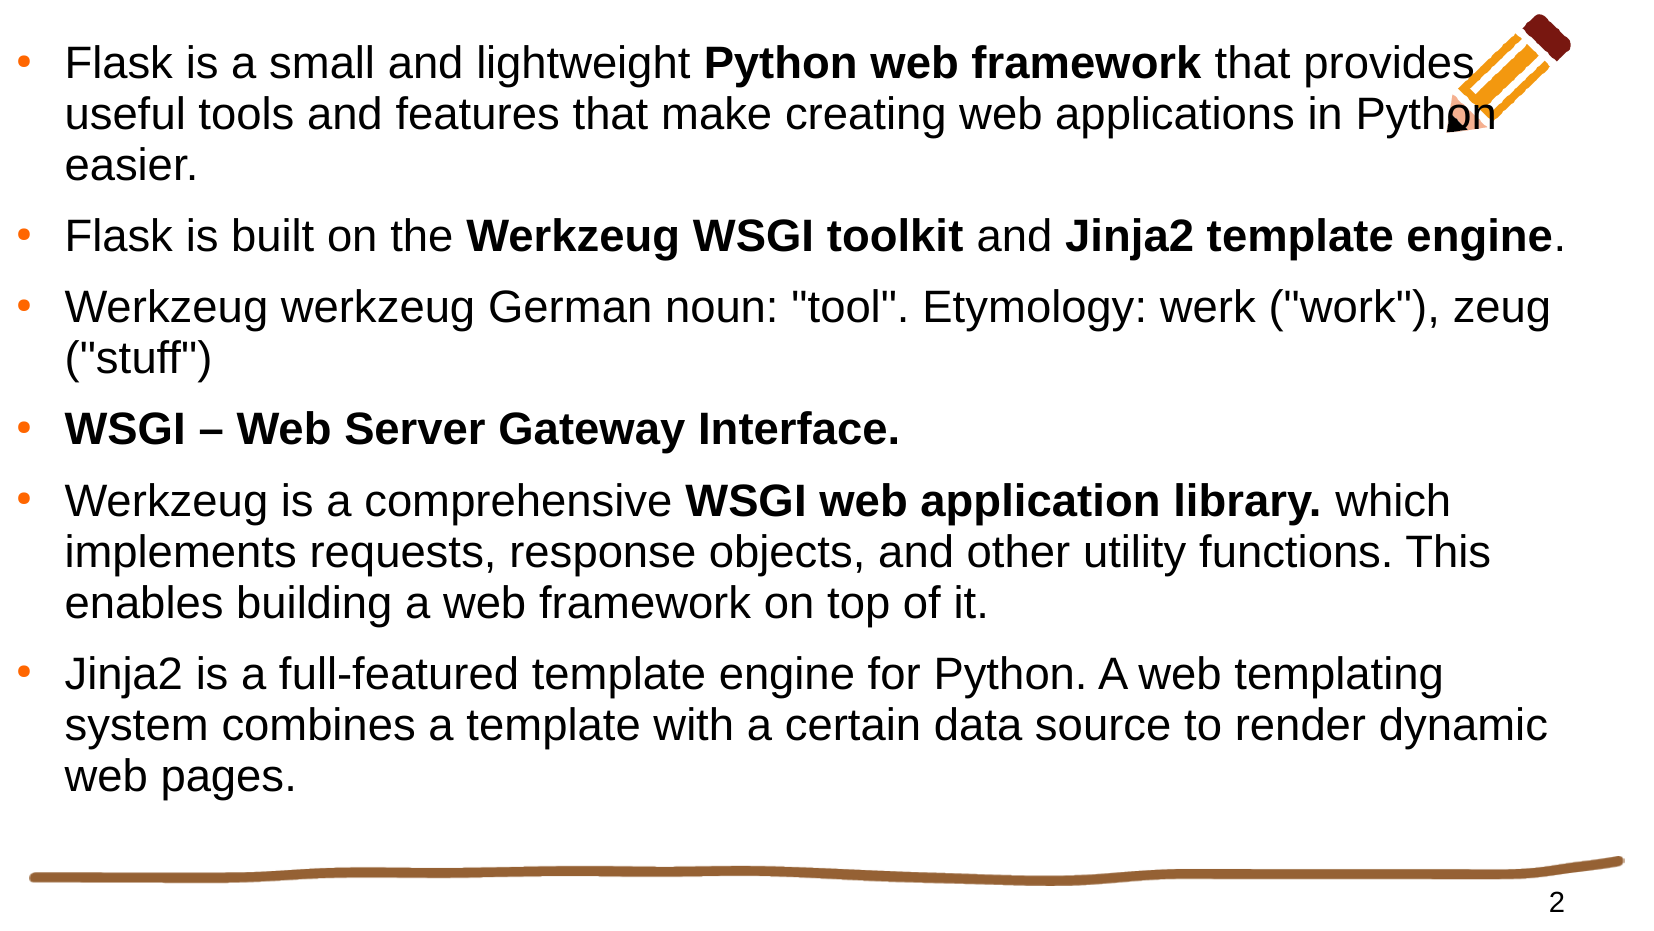

# Flask is a small and lightweight Python web framework that provides useful tools and features that make creating web applications in Python easier.
Flask is built on the Werkzeug WSGI toolkit and Jinja2 template engine.
Werkzeug werkzeug German noun: "tool". Etymology: werk ("work"), zeug ("stuff")
WSGI – Web Server Gateway Interface.
Werkzeug is a comprehensive WSGI web application library. which implements requests, response objects, and other utility functions. This enables building a web framework on top of it.
Jinja2 is a full-featured template engine for Python. A web templating system combines a template with a certain data source to render dynamic web pages.
2